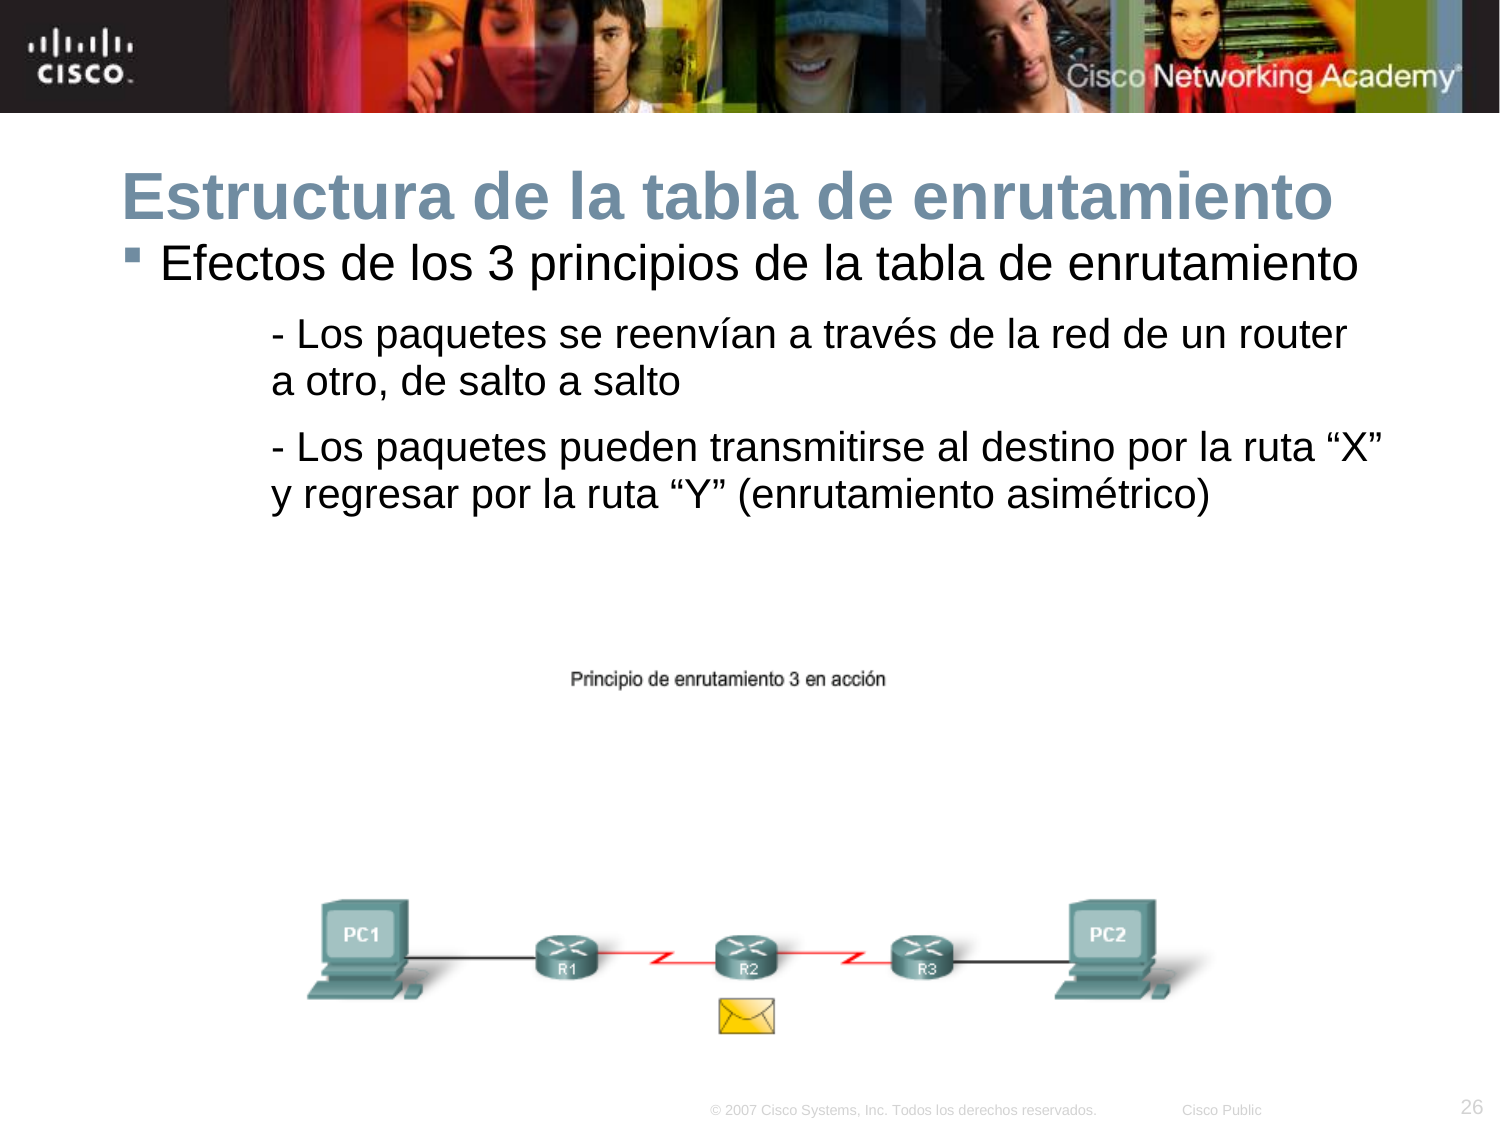

# Estructura de la tabla de enrutamiento
Efectos de los 3 principios de la tabla de enrutamiento
- Los paquetes se reenvían a través de la red de un router
a otro, de salto a salto
- Los paquetes pueden transmitirse al destino por la ruta “X” y regresar por la ruta “Y” (enrutamiento asimétrico)